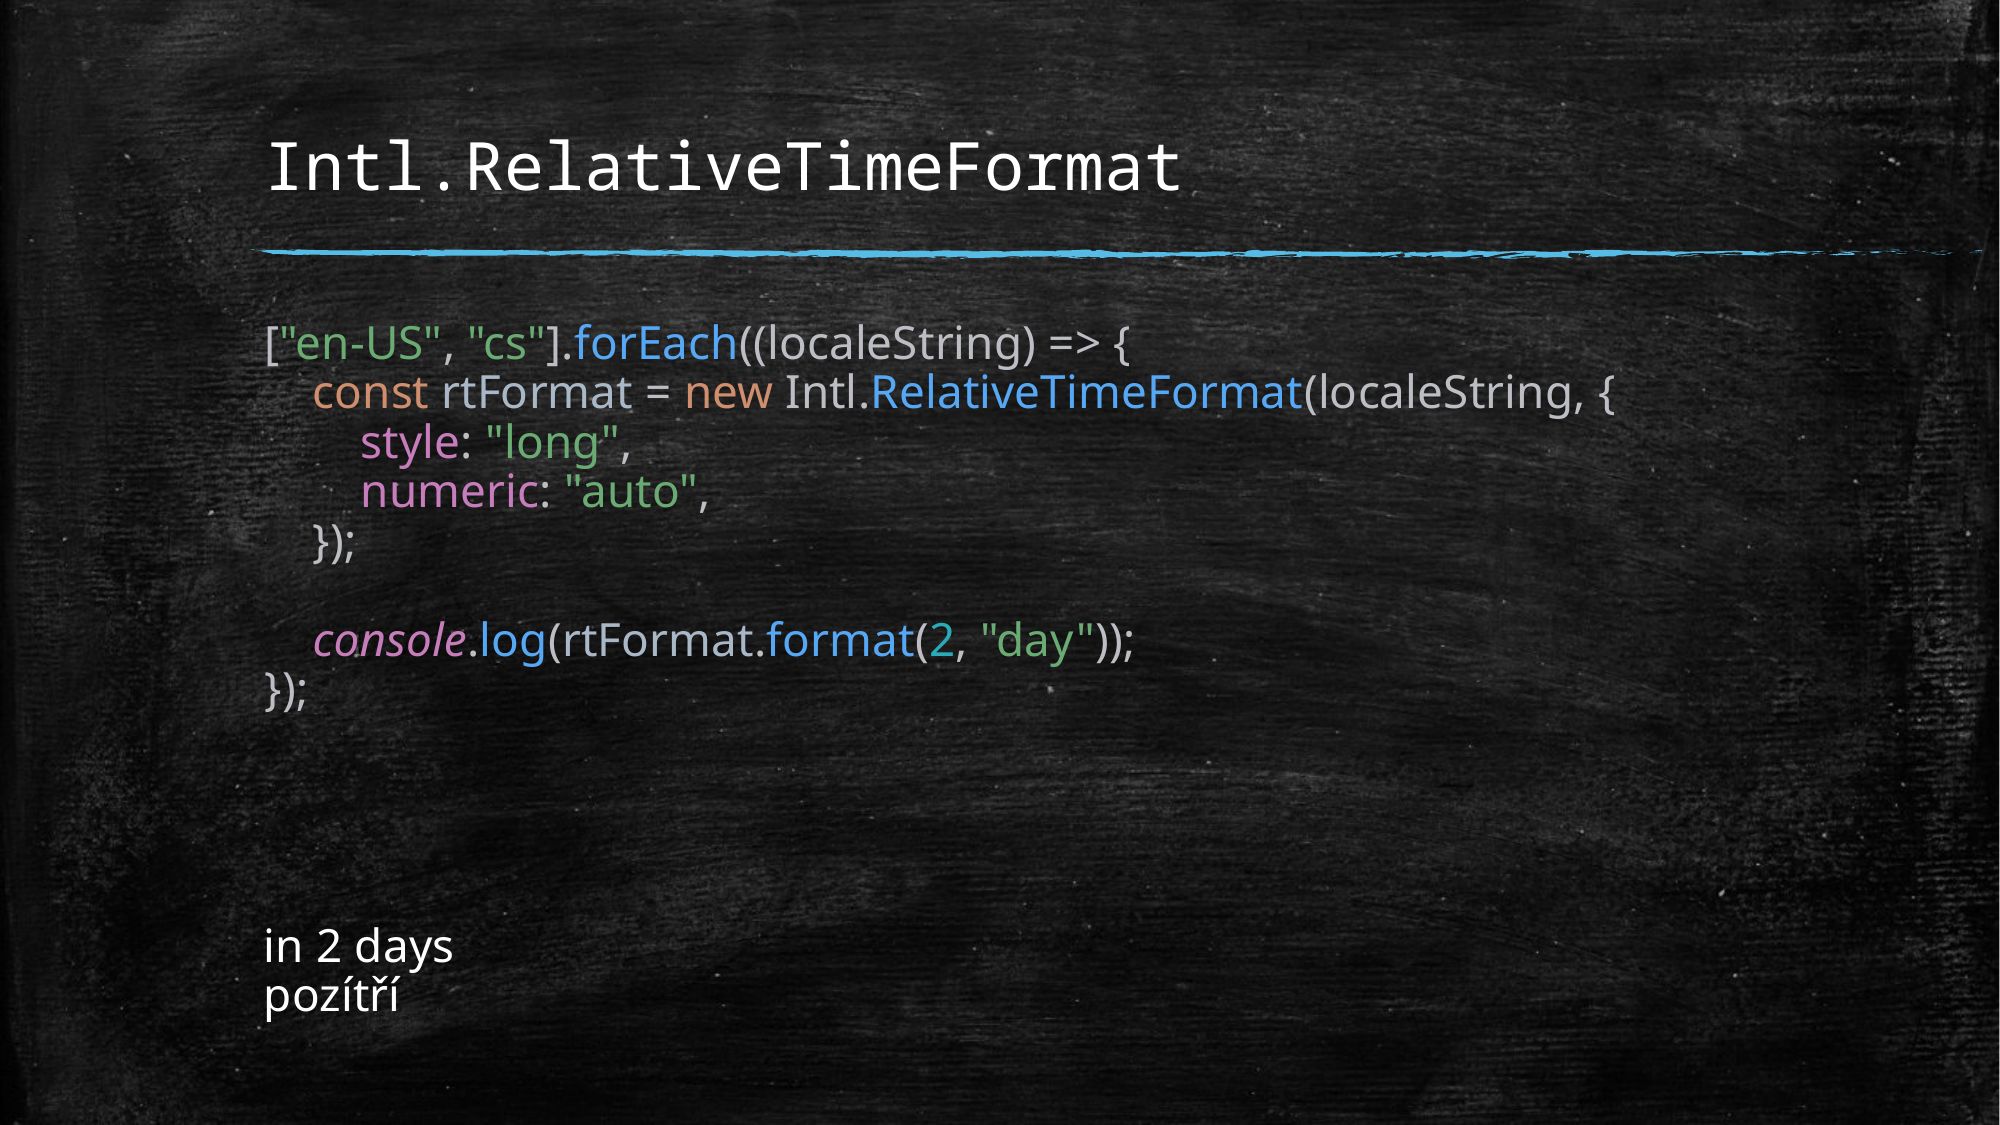

# Intl.RelativeTimeFormat
["en-US", "cs"].forEach((localeString) => {
 const rtFormat = new Intl.RelativeTimeFormat(localeString, {
 style: "long",
 numeric: "auto",
 });
 console.log(rtFormat.format(2, "day"));
});
in 2 days
pozítří